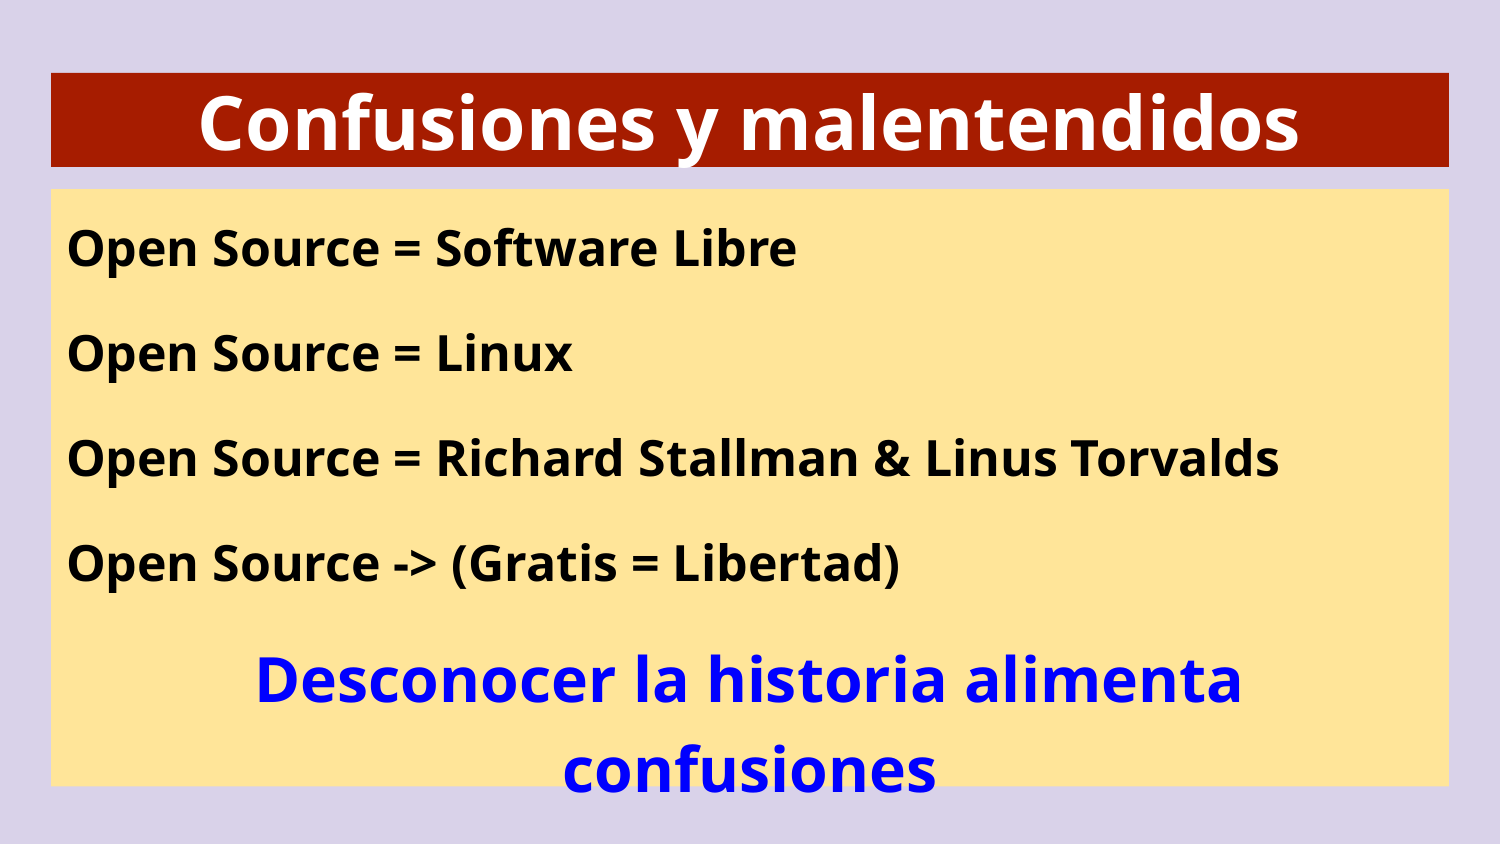

# Confusiones y malentendidos
Open Source = Software Libre
Open Source = Linux
Open Source = Richard Stallman & Linus Torvalds
Open Source -> (Gratis = Libertad)
Desconocer la historia alimenta confusiones